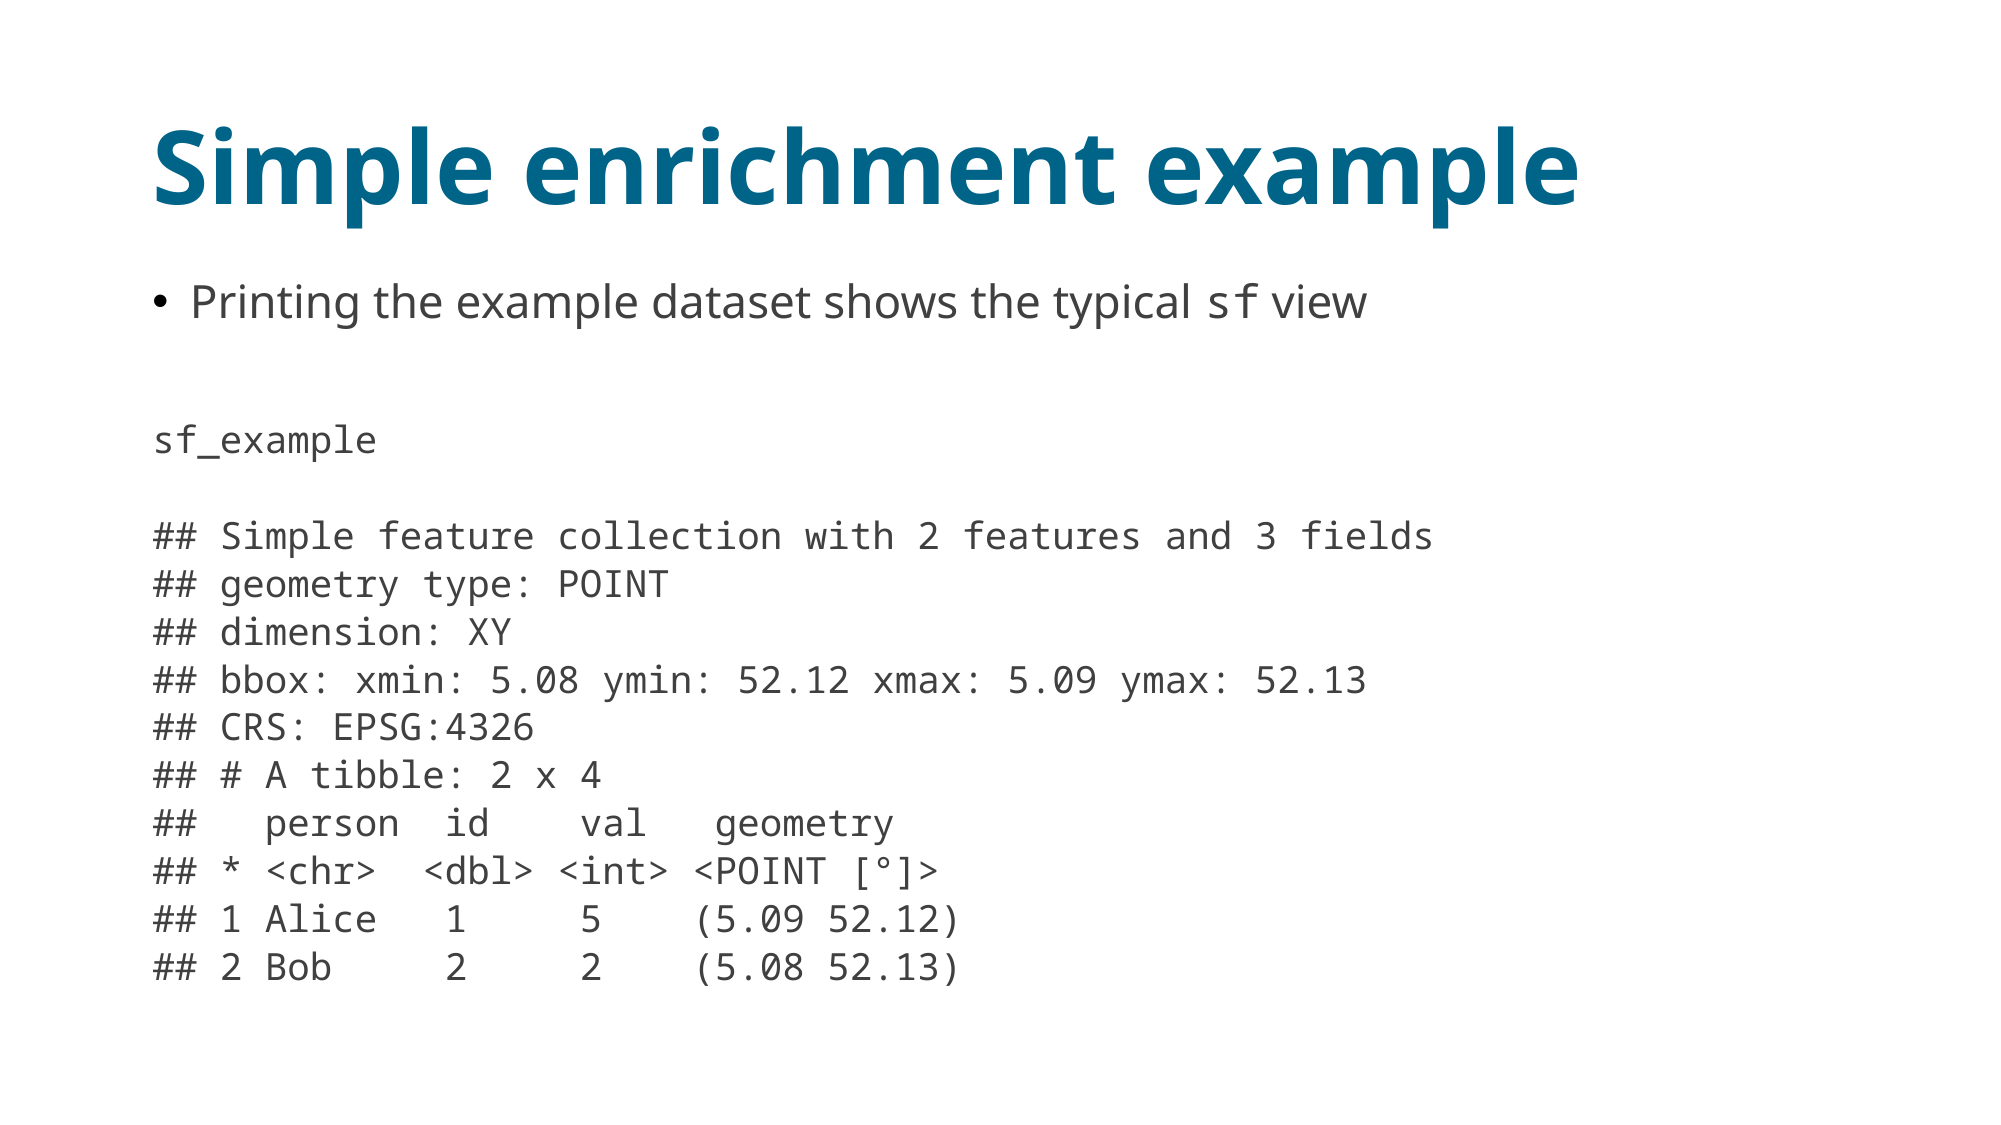

# Simple enrichment example
Printing the example dataset shows the typical sf view
sf_example
## Simple feature collection with 2 features and 3 fields
## geometry type: POINT
## dimension: XY
## bbox: xmin: 5.08 ymin: 52.12 xmax: 5.09 ymax: 52.13
## CRS: EPSG:4326
## # A tibble: 2 x 4
## person id val geometry
## * <chr> <dbl> <int> <POINT [°]>
## 1 Alice 1 5 (5.09 52.12)
## 2 Bob 2 2 (5.08 52.13)